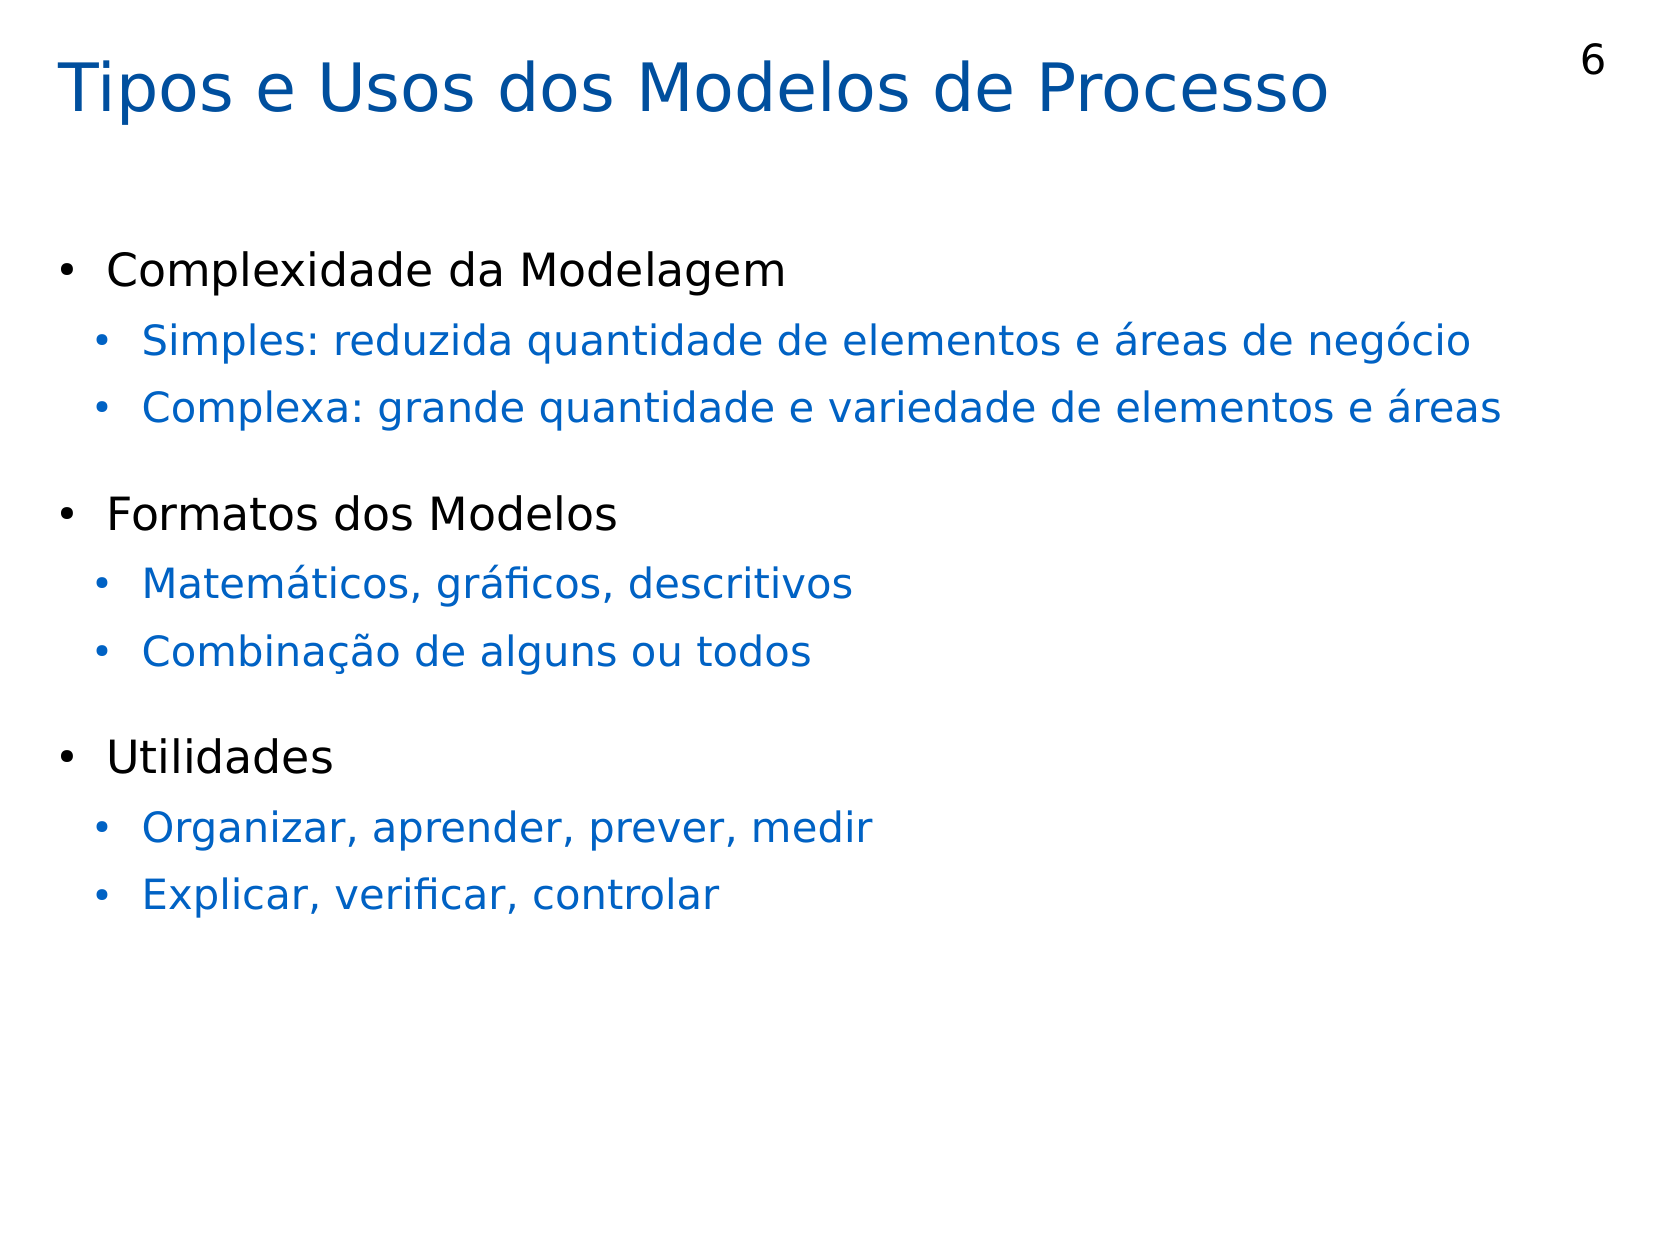

# Tipos e Usos dos Modelos de Processo
6
Complexidade da Modelagem
Simples: reduzida quantidade de elementos e áreas de negócio
Complexa: grande quantidade e variedade de elementos e áreas
Formatos dos Modelos
Matemáticos, gráficos, descritivos
Combinação de alguns ou todos
Utilidades
Organizar, aprender, prever, medir
Explicar, verificar, controlar